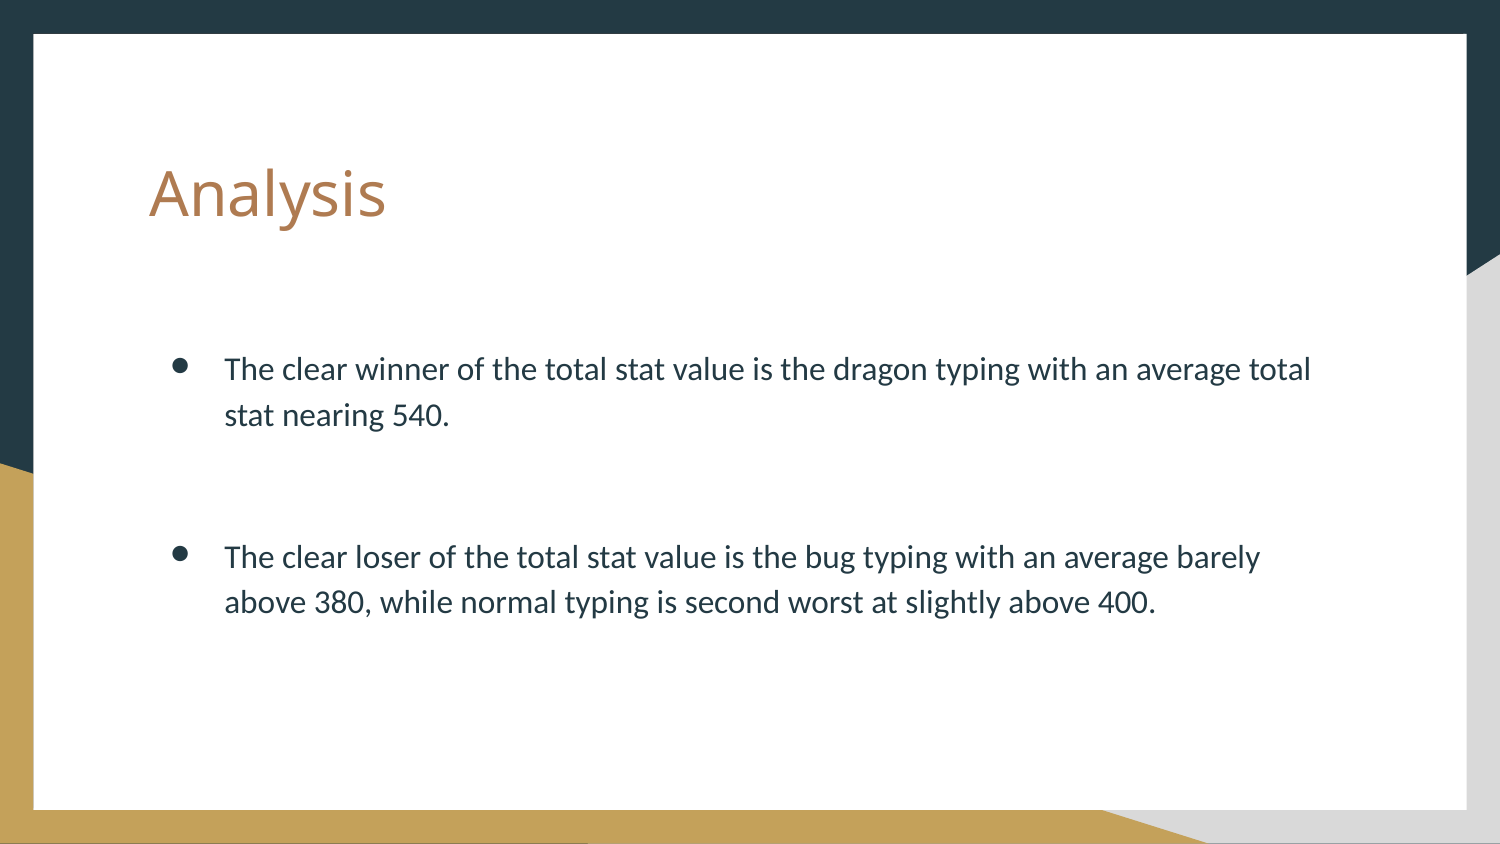

# Analysis
The clear winner of the total stat value is the dragon typing with an average total stat nearing 540.
The clear loser of the total stat value is the bug typing with an average barely above 380, while normal typing is second worst at slightly above 400.